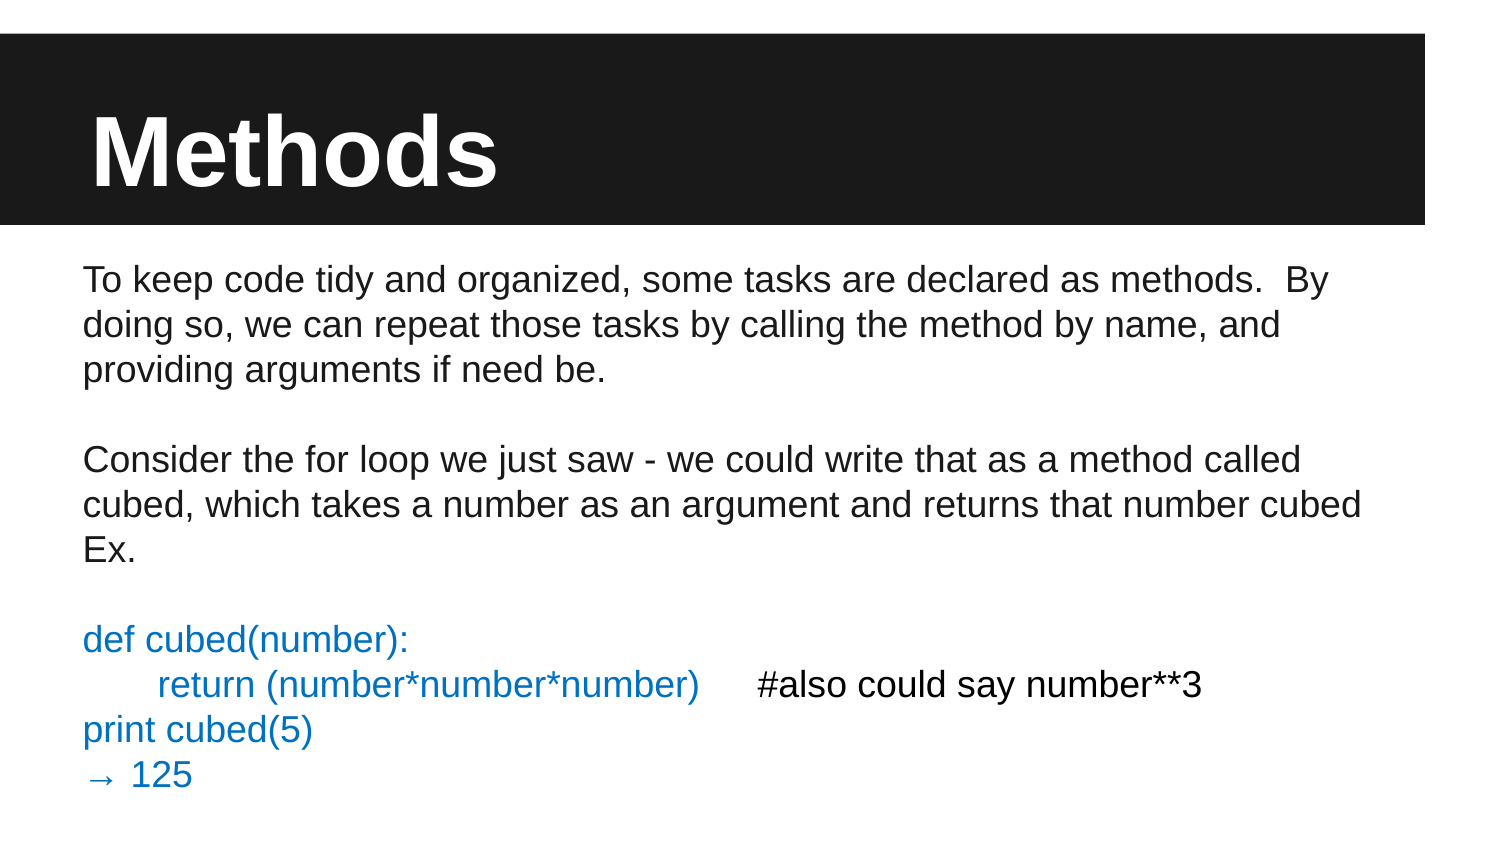

# Methods
To keep code tidy and organized, some tasks are declared as methods. By doing so, we can repeat those tasks by calling the method by name, and providing arguments if need be.
Consider the for loop we just saw - we could write that as a method called cubed, which takes a number as an argument and returns that number cubed
Ex.
def cubed(number):
	return (number*number*number)	#also could say number**3
print cubed(5)
→ 125